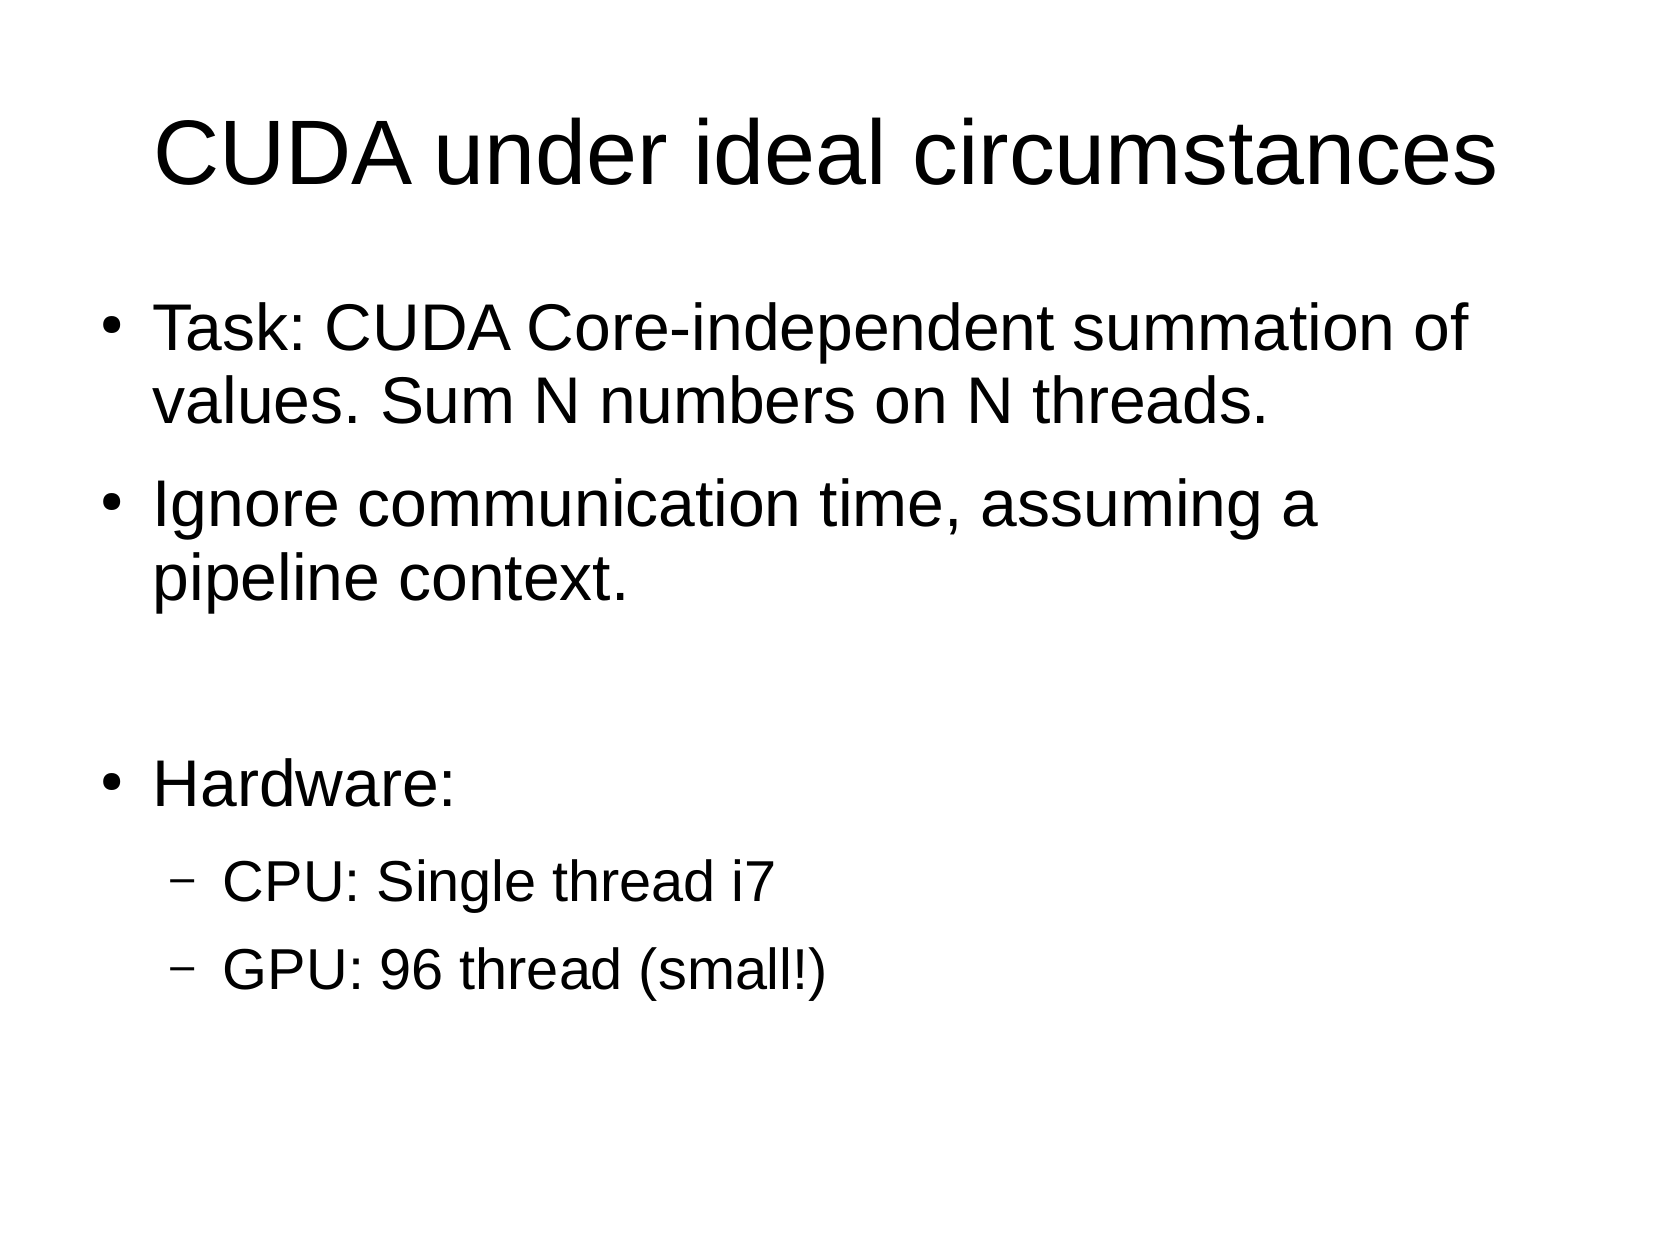

# CUDA under ideal circumstances
Task: CUDA Core-independent summation of values. Sum N numbers on N threads.
Ignore communication time, assuming a pipeline context.
Hardware:
CPU: Single thread i7
GPU: 96 thread (small!)